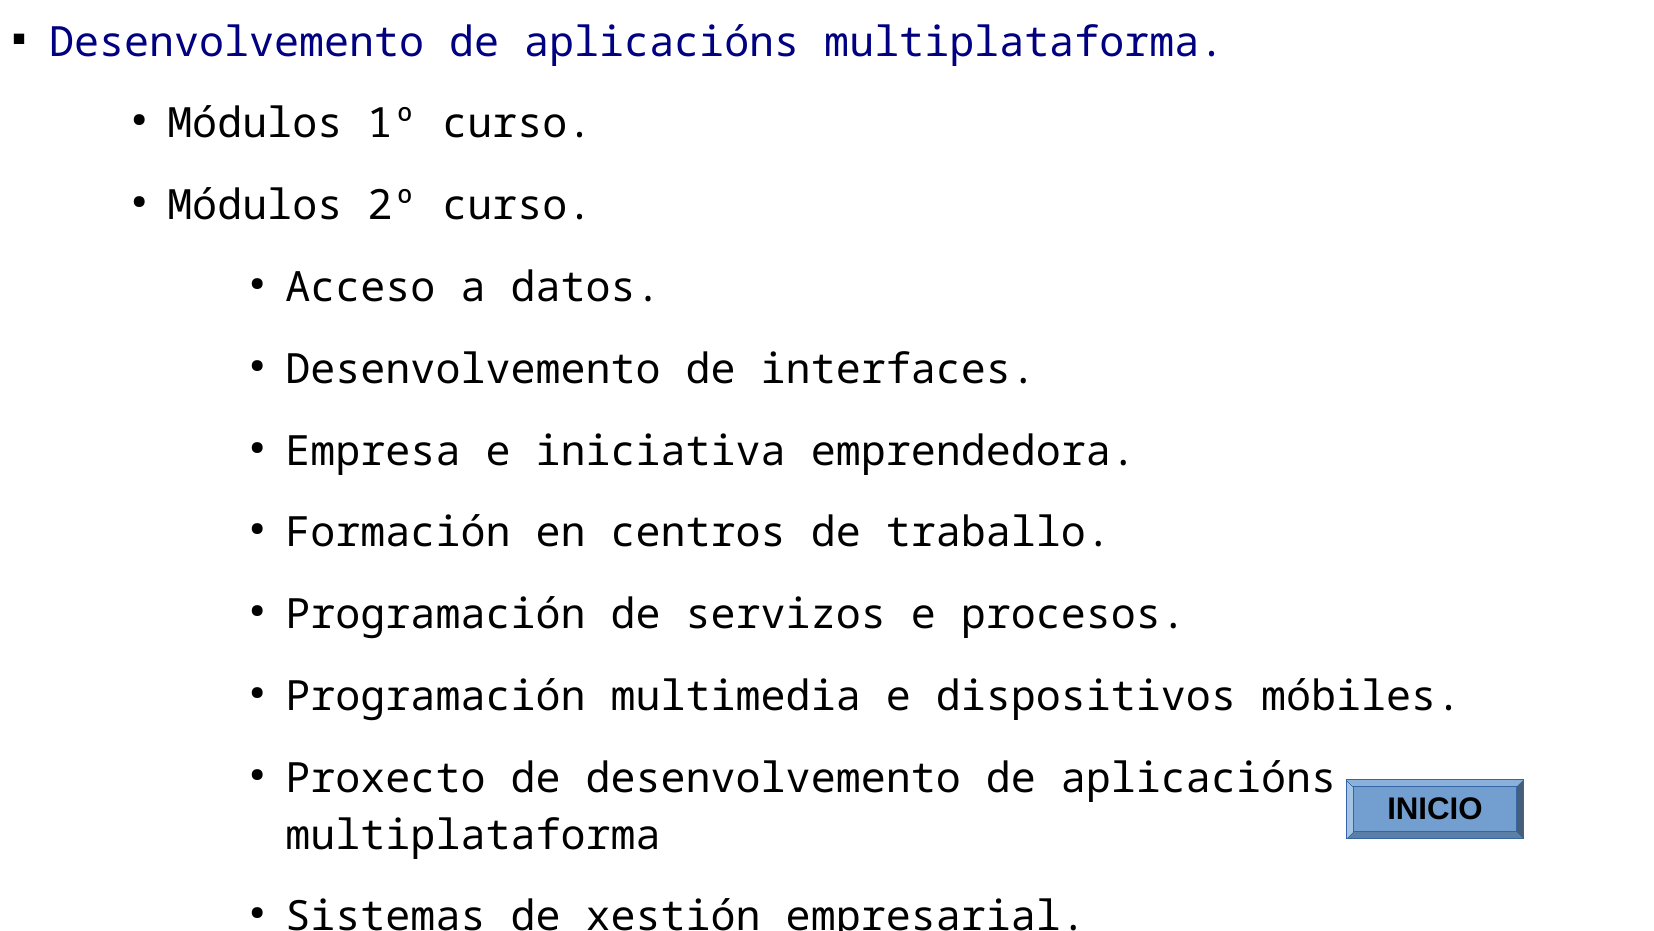

Desenvolvemento de aplicacións multiplataforma.
Módulos 1º curso.
Módulos 2º curso.
Acceso a datos.
Desenvolvemento de interfaces.
Empresa e iniciativa emprendedora.
Formación en centros de traballo.
Programación de servizos e procesos.
Programación multimedia e dispositivos móbiles.
Proxecto de desenvolvemento de aplicacións multiplataforma
Sistemas de xestión empresarial.
Desenvolvemento de aplicacións web.
INICIO